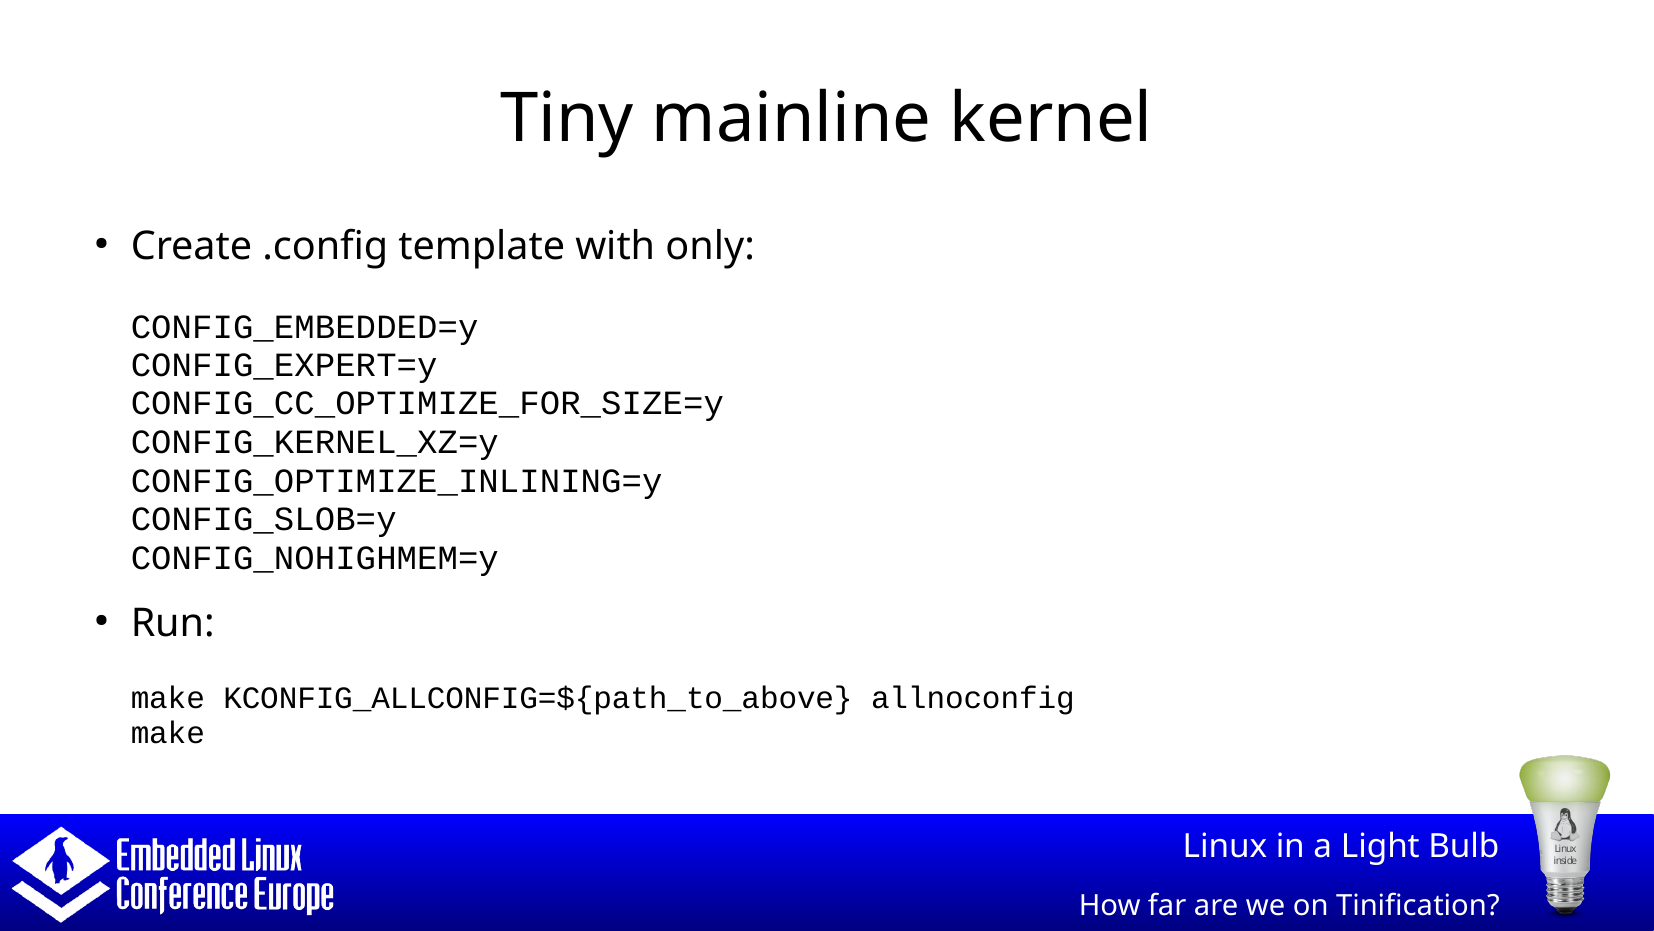

# Tiny mainline kernel
Create .config template with only:
CONFIG_EMBEDDED=y
CONFIG_EXPERT=y
CONFIG_CC_OPTIMIZE_FOR_SIZE=y
CONFIG_KERNEL_XZ=y
CONFIG_OPTIMIZE_INLINING=y
CONFIG_SLOB=y
CONFIG_NOHIGHMEM=y
Run:
make KCONFIG_ALLCONFIG=${path_to_above} allnoconfig
make
Linux in a Light Bulb